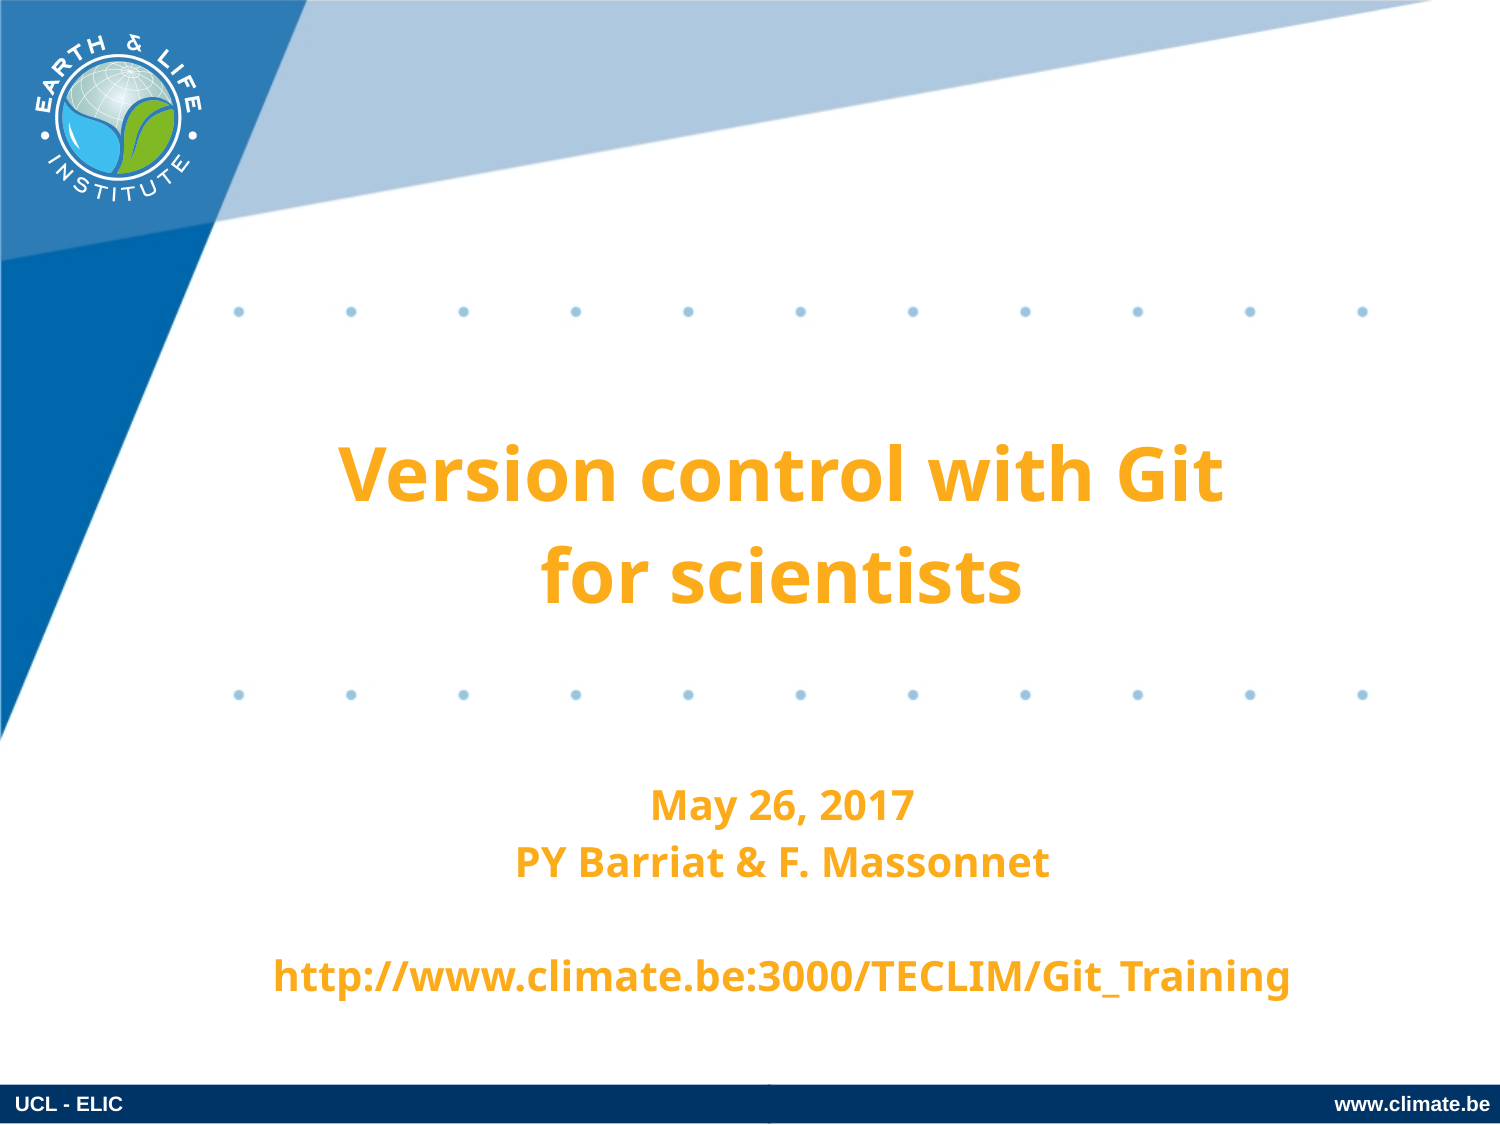

# Version control with Git for scientists
May 26, 2017
PY Barriat & F. Massonnet
http://www.climate.be:3000/TECLIM/Git_Training